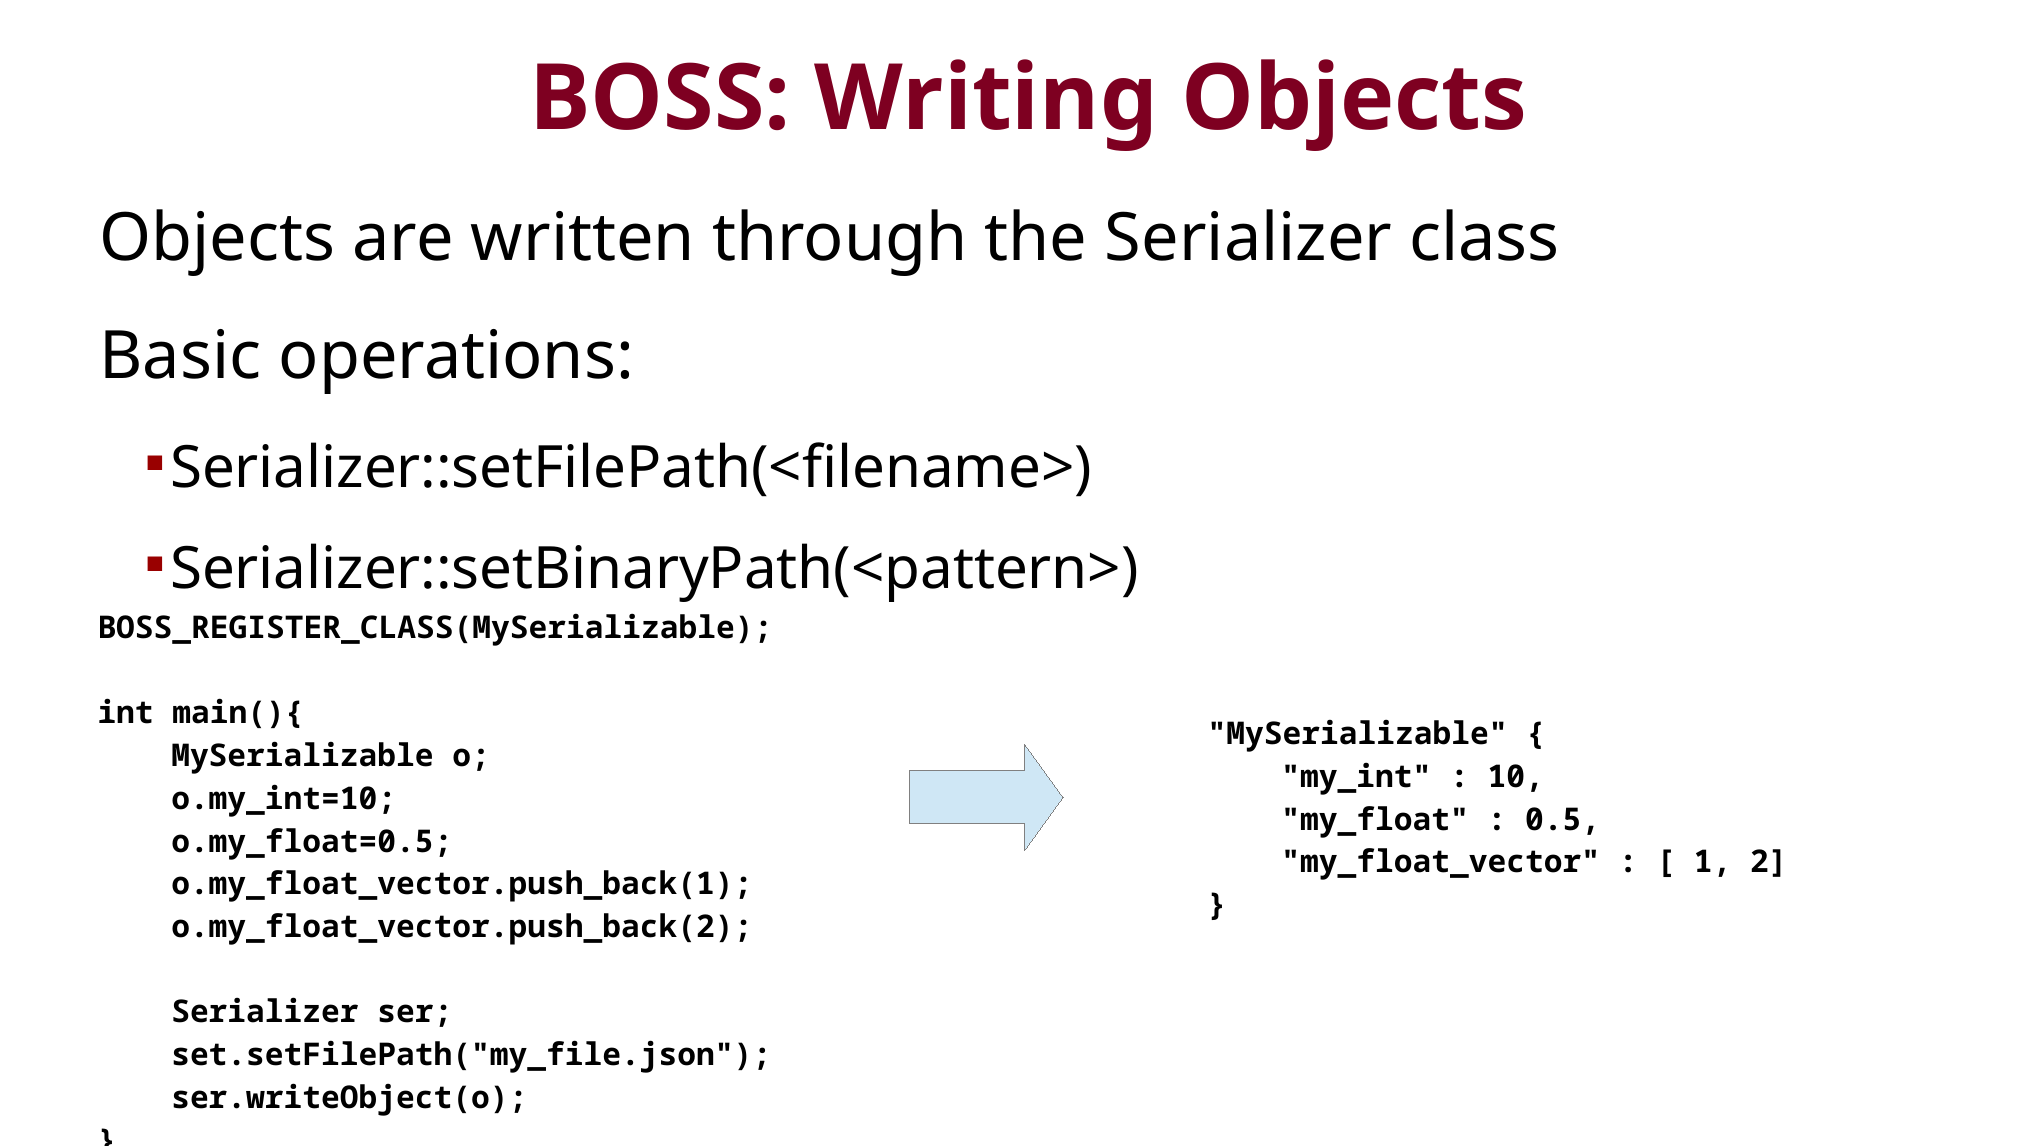

# BOSS: Writing Objects
Objects are written through the Serializer class
Basic operations:
Serializer::setFilePath(<filename>)
Serializer::setBinaryPath(<pattern>)
BOSS_REGISTER_CLASS(MySerializable);
int main(){
	MySerializable o;
	o.my_int=10;
	o.my_float=0.5;
	o.my_float_vector.push_back(1);
	o.my_float_vector.push_back(2);
	Serializer ser;
	set.setFilePath("my_file.json");
	ser.writeObject(o);
}
"MySerializable" {
	"my_int" : 10,
	"my_float" : 0.5,
	"my_float_vector" : [ 1, 2]
}